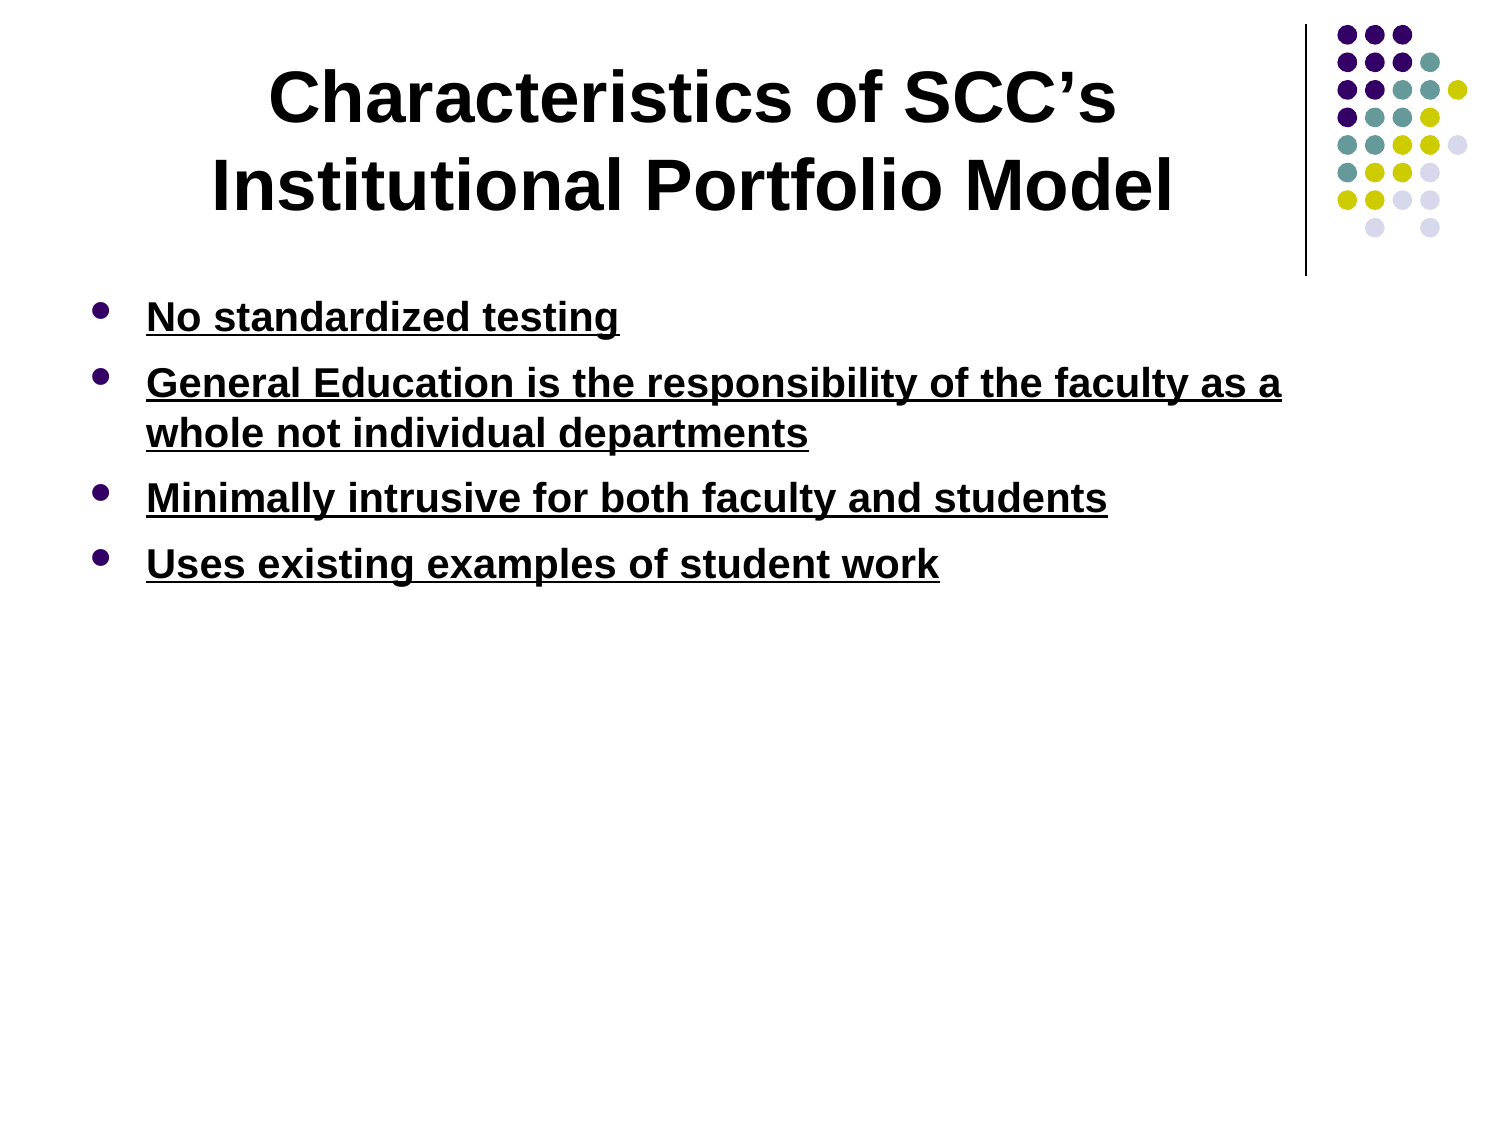

# Characteristics of SCC’s Institutional Portfolio Model
No standardized testing
General Education is the responsibility of the faculty as a whole not individual departments
Minimally intrusive for both faculty and students
Uses existing examples of student work